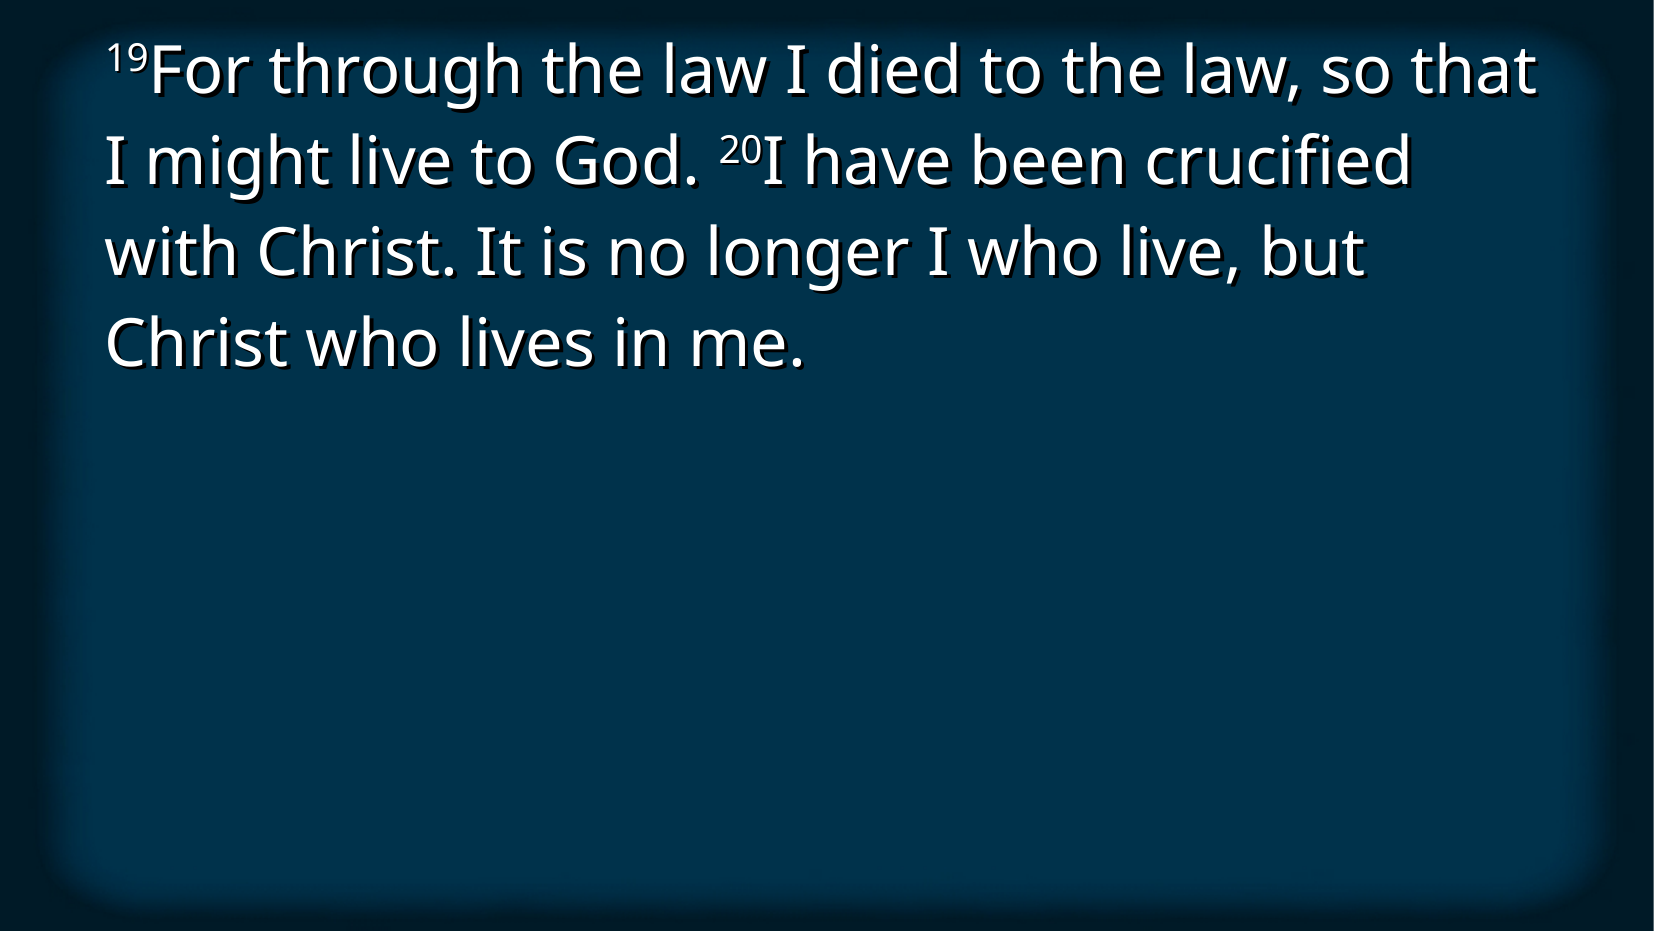

19For through the law I died to the law, so that I might live to God. 20I have been crucified with Christ. It is no longer I who live, but Christ who lives in me.